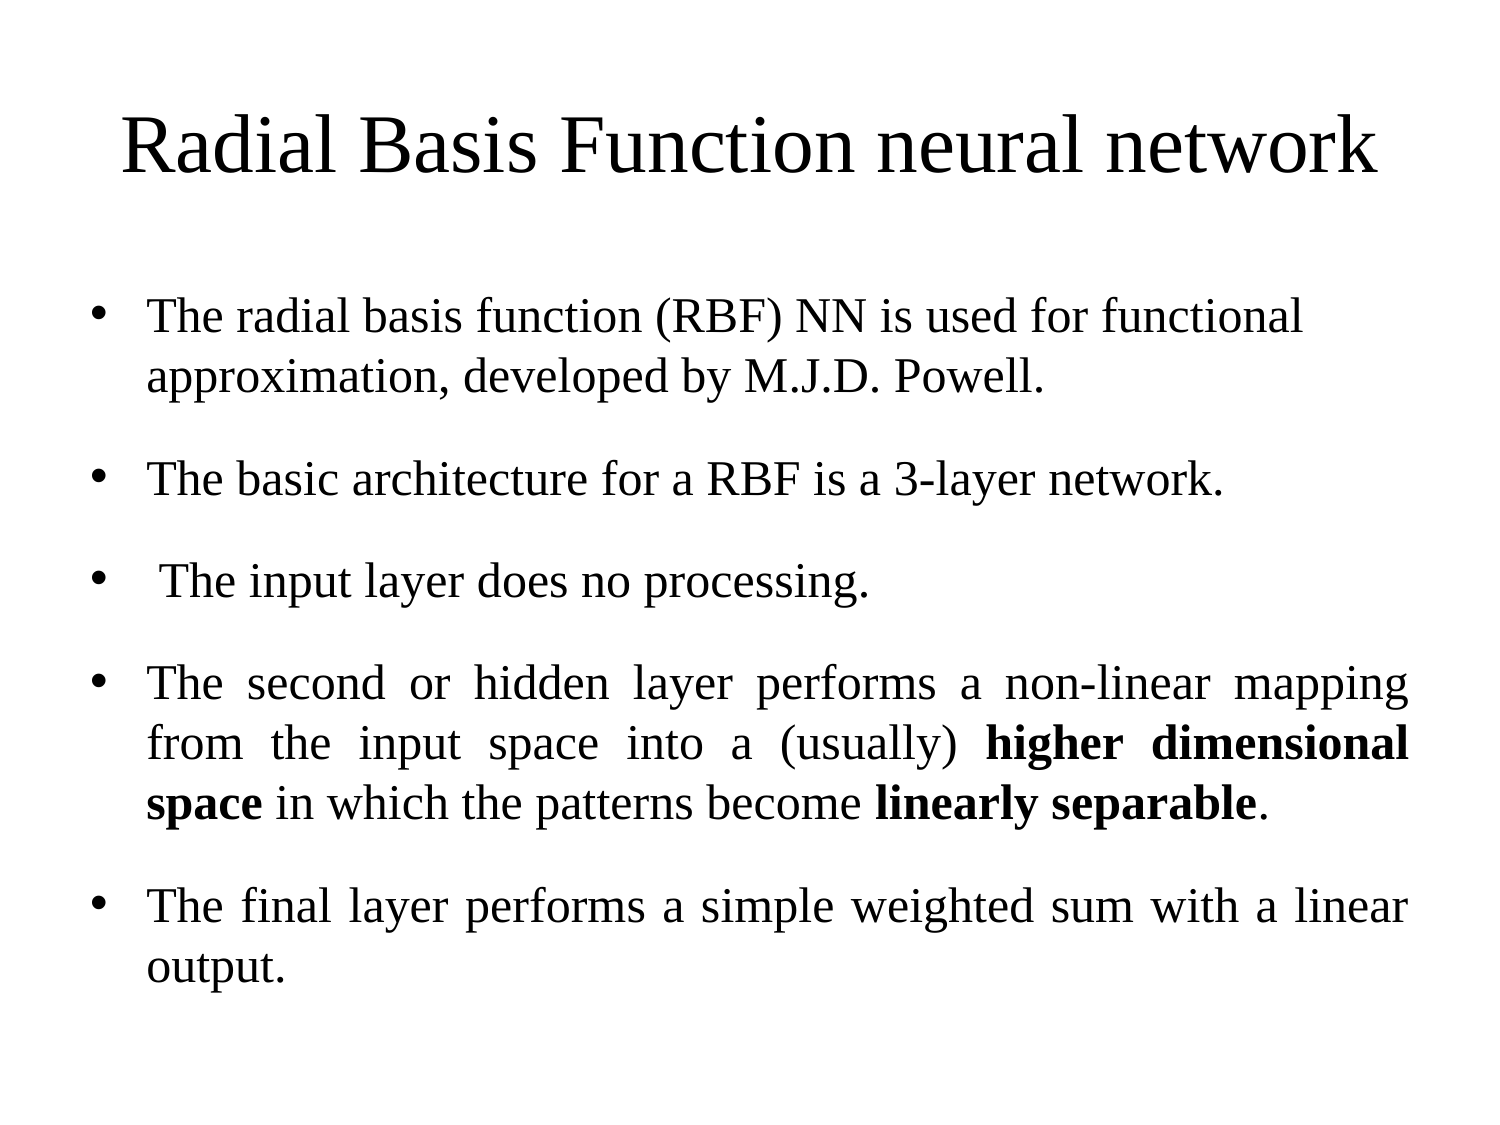

# Radial Basis Function neural network
The radial basis function (RBF) NN is used for functional approximation, developed by M.J.D. Powell.
The basic architecture for a RBF is a 3-layer network.
 The input layer does no processing.
The second or hidden layer performs a non-linear mapping from the input space into a (usually) higher dimensional space in which the patterns become linearly separable.
The final layer performs a simple weighted sum with a linear output.